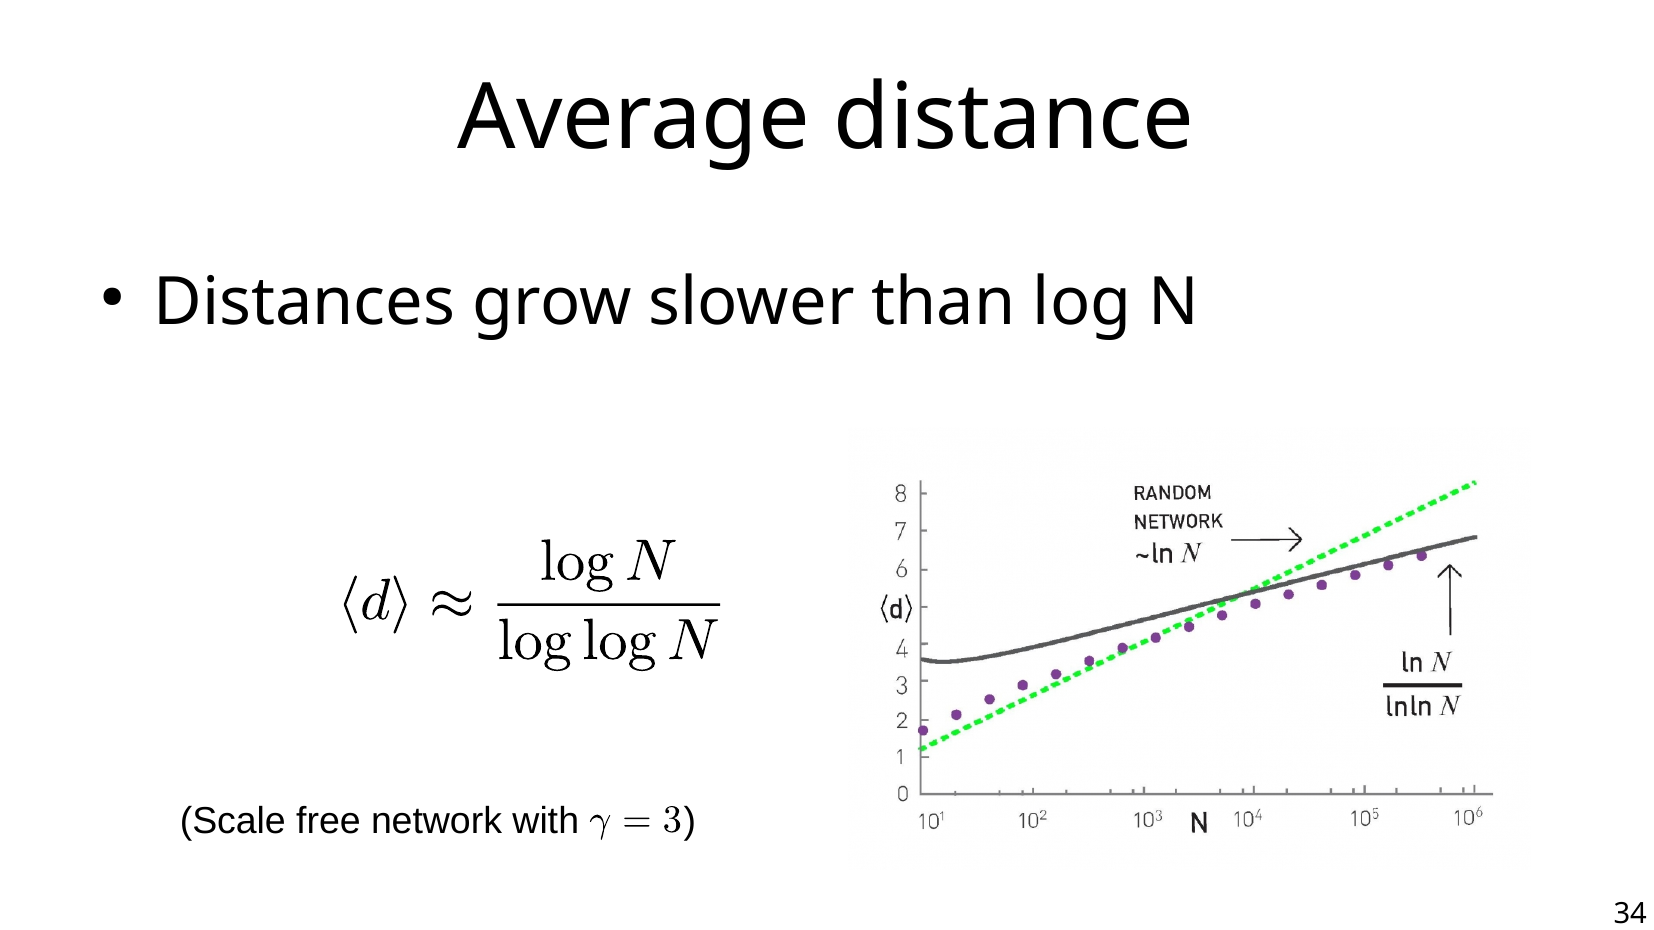

# Average distance
Distances grow slower than log N
(Scale free network with )
34